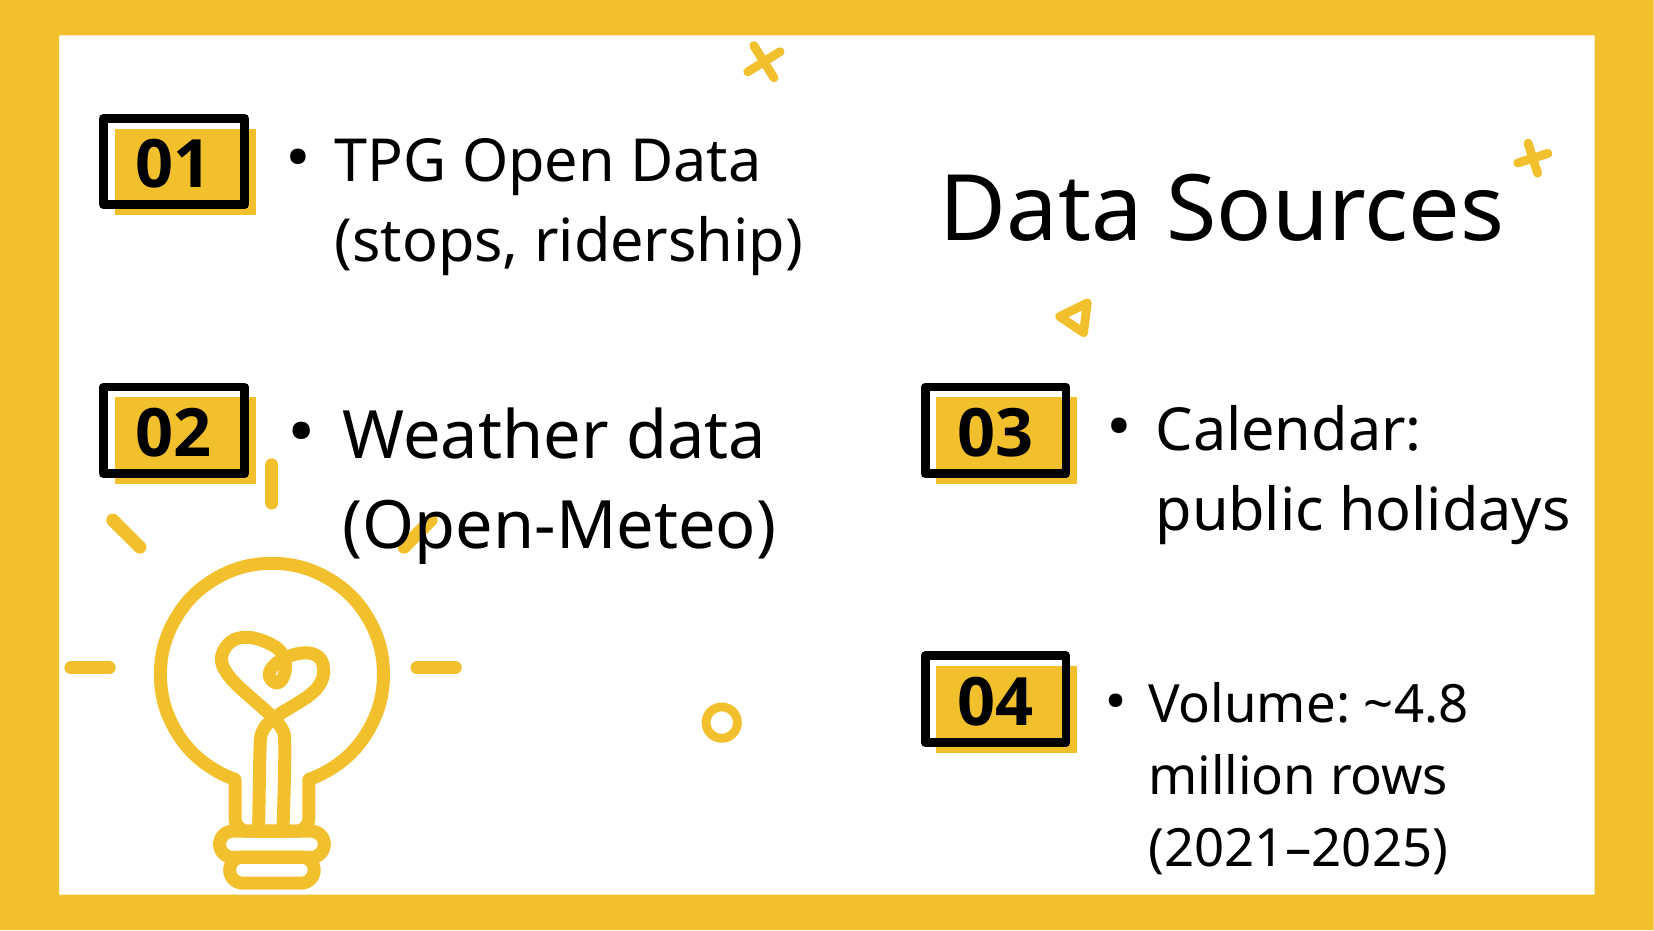

# Data Sources
TPG Open Data (stops, ridership)
Weather data (Open-Meteo)
Calendar: public holidays
Volume: ~4.8 million rows (2021–2025)